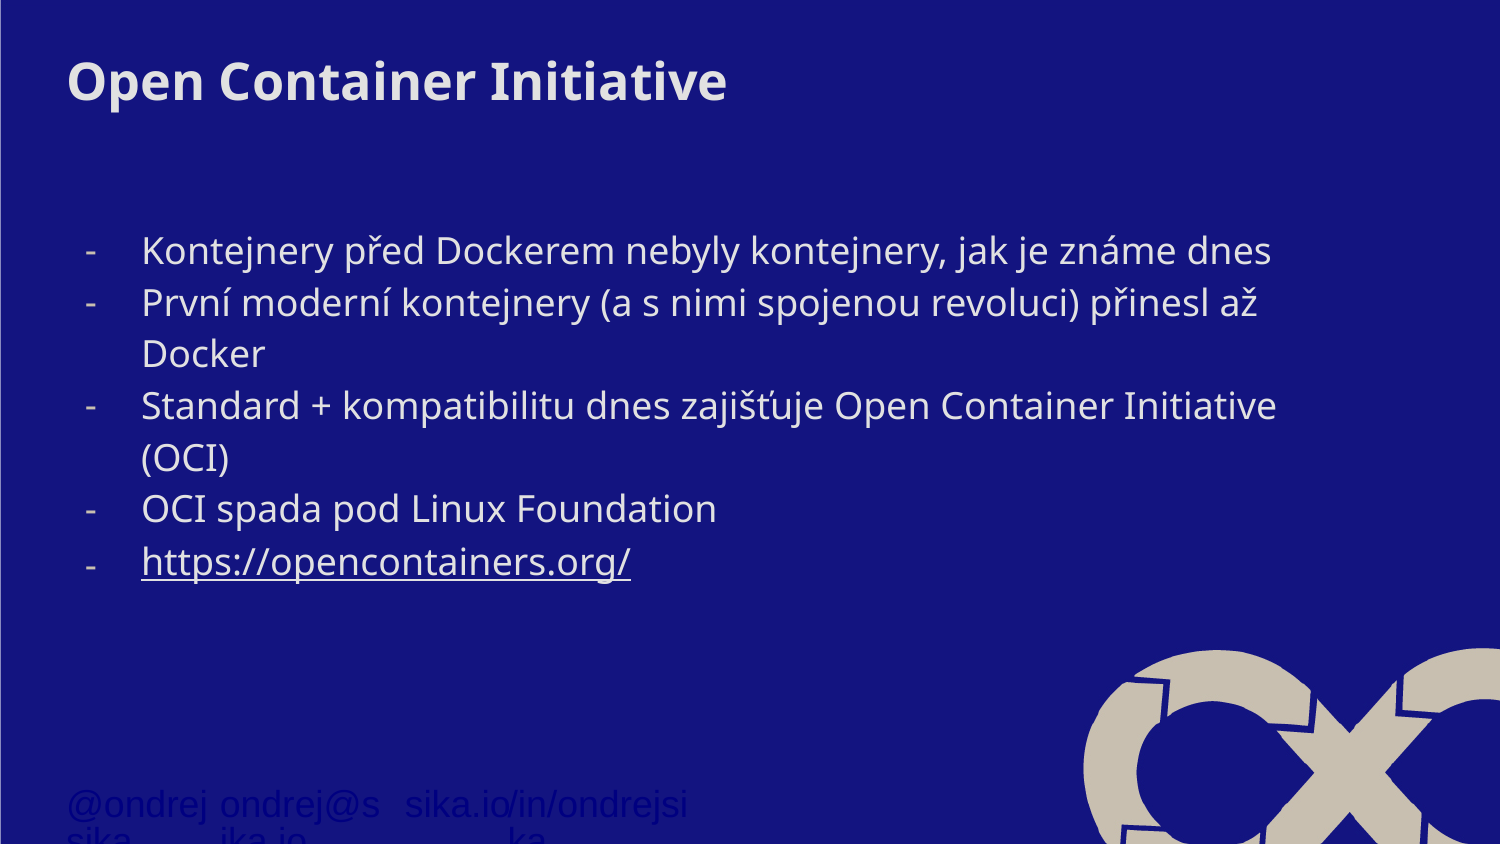

# Open Container Initiative
Kontejnery před Dockerem nebyly kontejnery, jak je známe dnes
První moderní kontejnery (a s nimi spojenou revoluci) přinesl až Docker
Standard + kompatibilitu dnes zajišťuje Open Container Initiative (OCI)
OCI spada pod Linux Foundation
https://opencontainers.org/